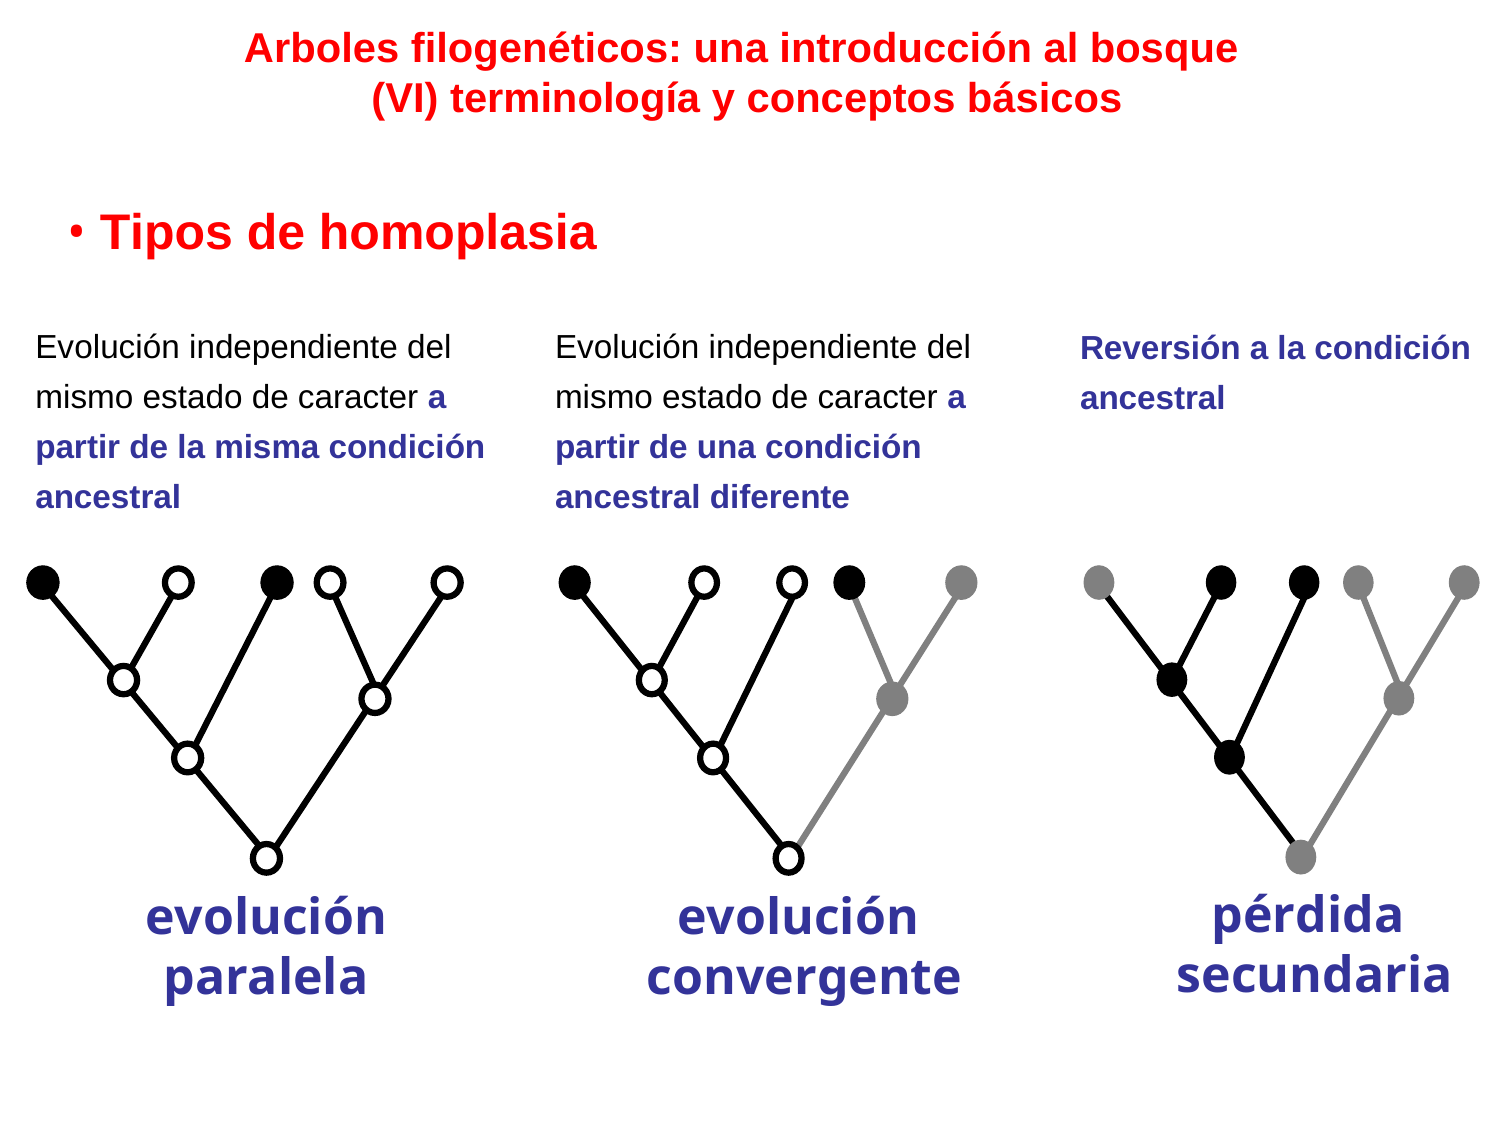

Arboles filogenéticos: una introducción al bosque
(VI) terminología y conceptos básicos
 Tipos de homoplasia
Evolución independiente del
mismo estado de caracter a
partir de la misma condición
ancestral
Evolución independiente del
mismo estado de caracter a
partir de una condición
ancestral diferente
evolución
convergente
Reversión a la condición
ancestral
pérdida
secundaria
evolución
paralela